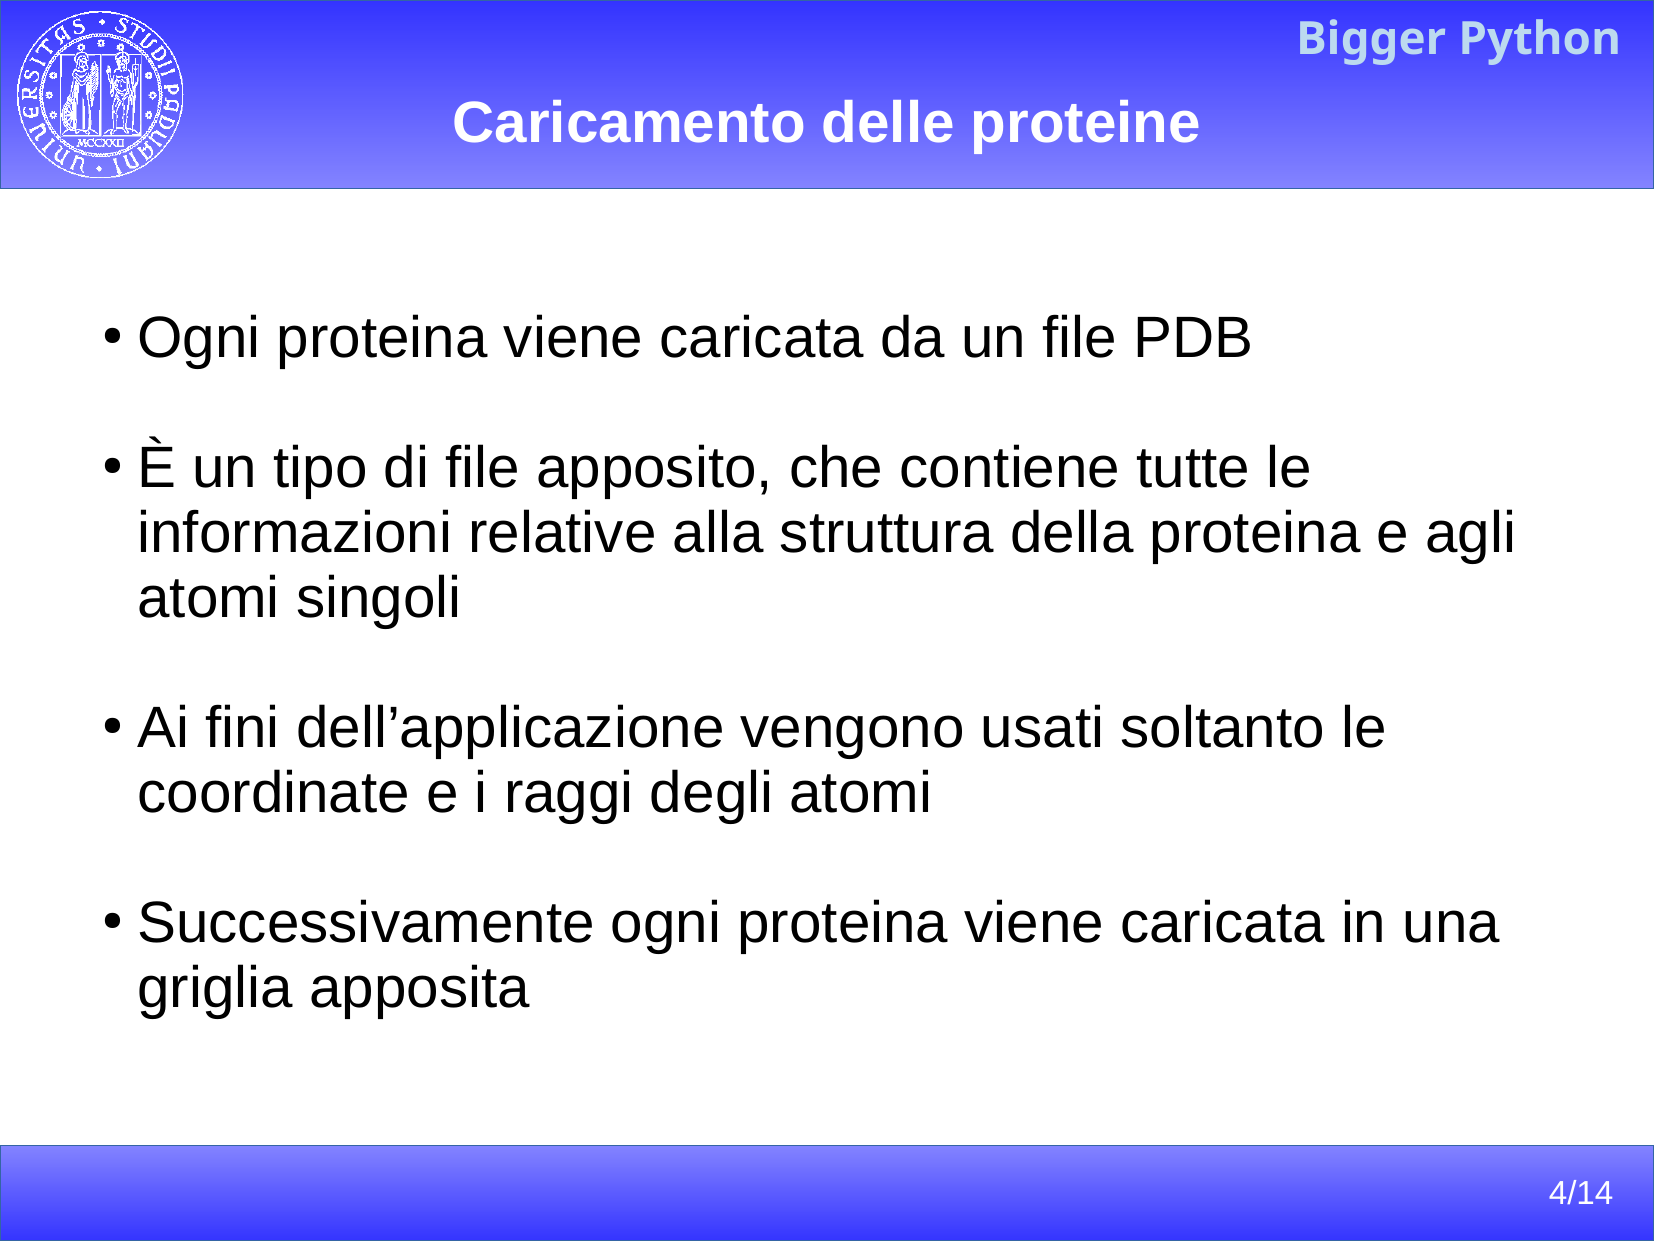

Bigger Python
Caricamento delle proteine
Ogni proteina viene caricata da un file PDB
È un tipo di file apposito, che contiene tutte le informazioni relative alla struttura della proteina e agli atomi singoli
Ai fini dell’applicazione vengono usati soltanto le coordinate e i raggi degli atomi
Successivamente ogni proteina viene caricata in una griglia apposita
4/14